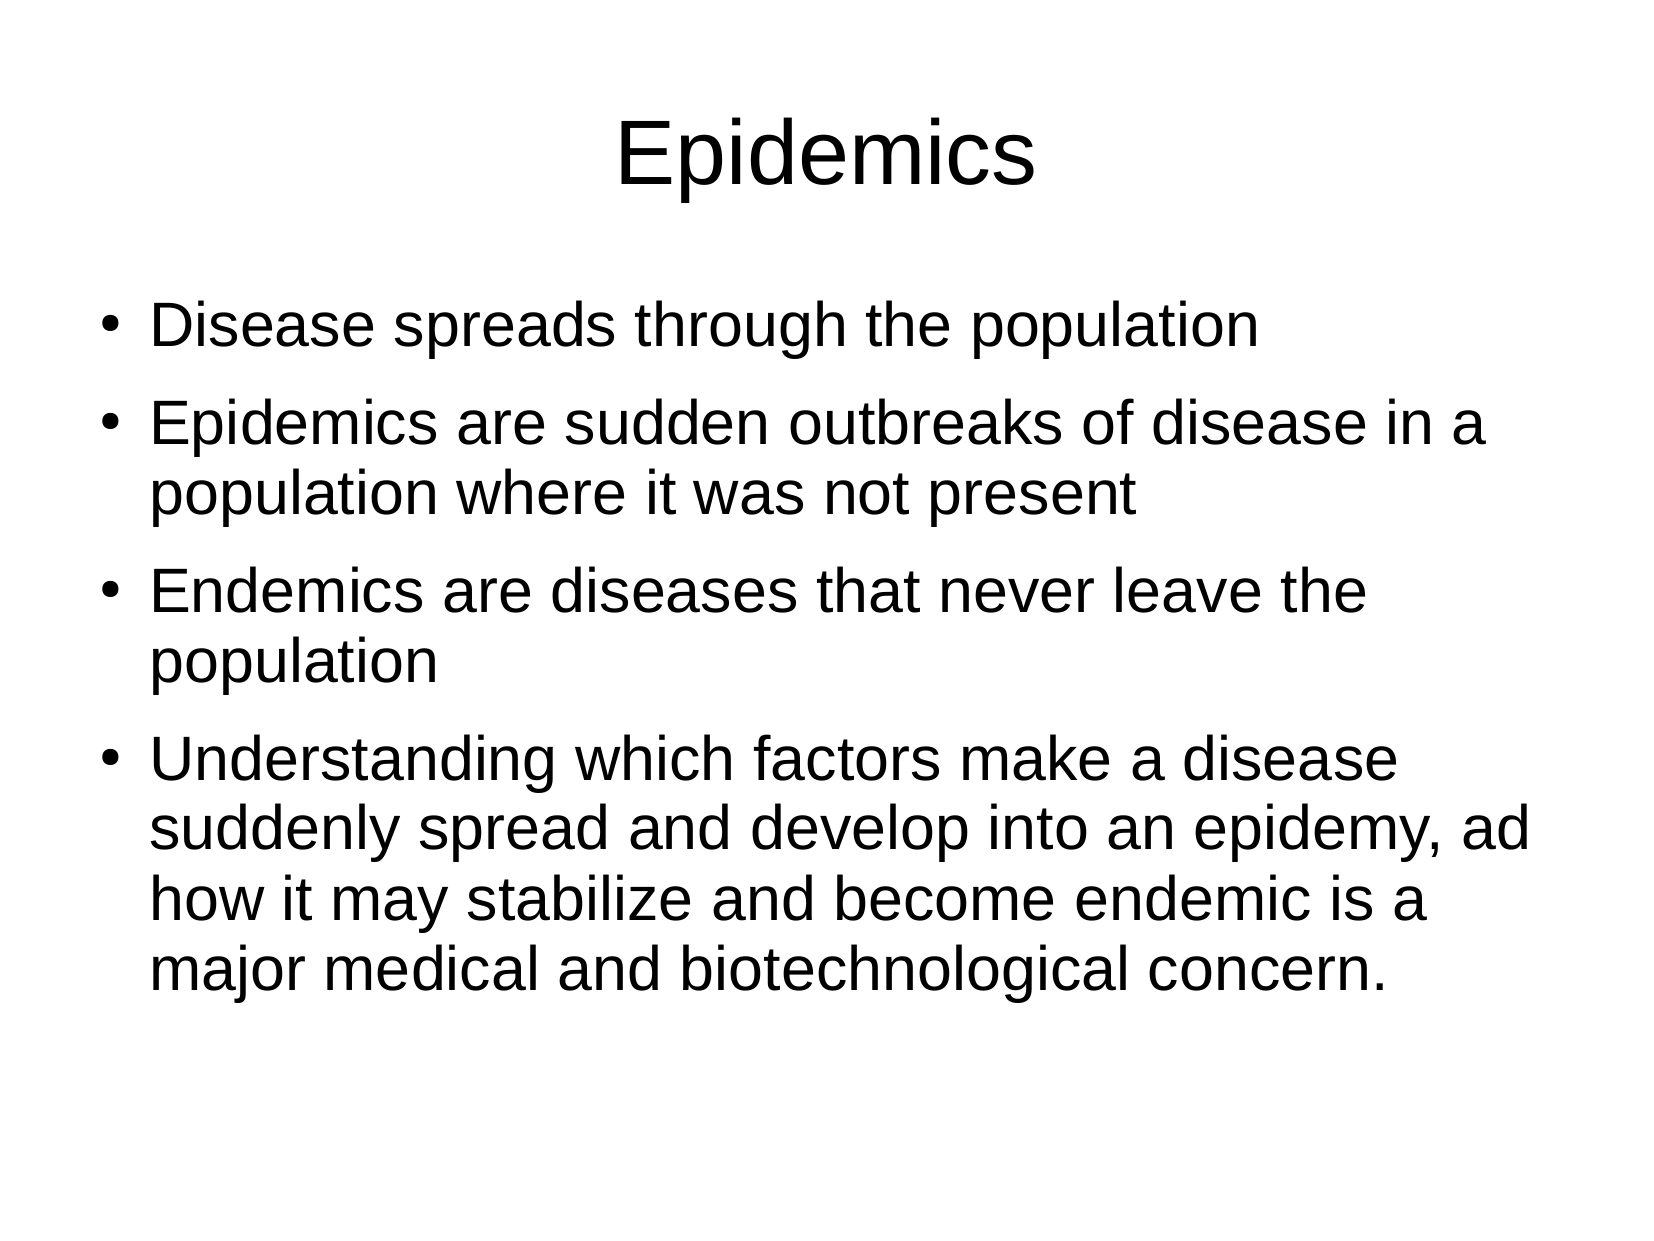

# Epidemics
Disease spreads through the population
Epidemics are sudden outbreaks of disease in a population where it was not present
Endemics are diseases that never leave the population
Understanding which factors make a disease suddenly spread and develop into an epidemy, ad how it may stabilize and become endemic is a major medical and biotechnological concern.